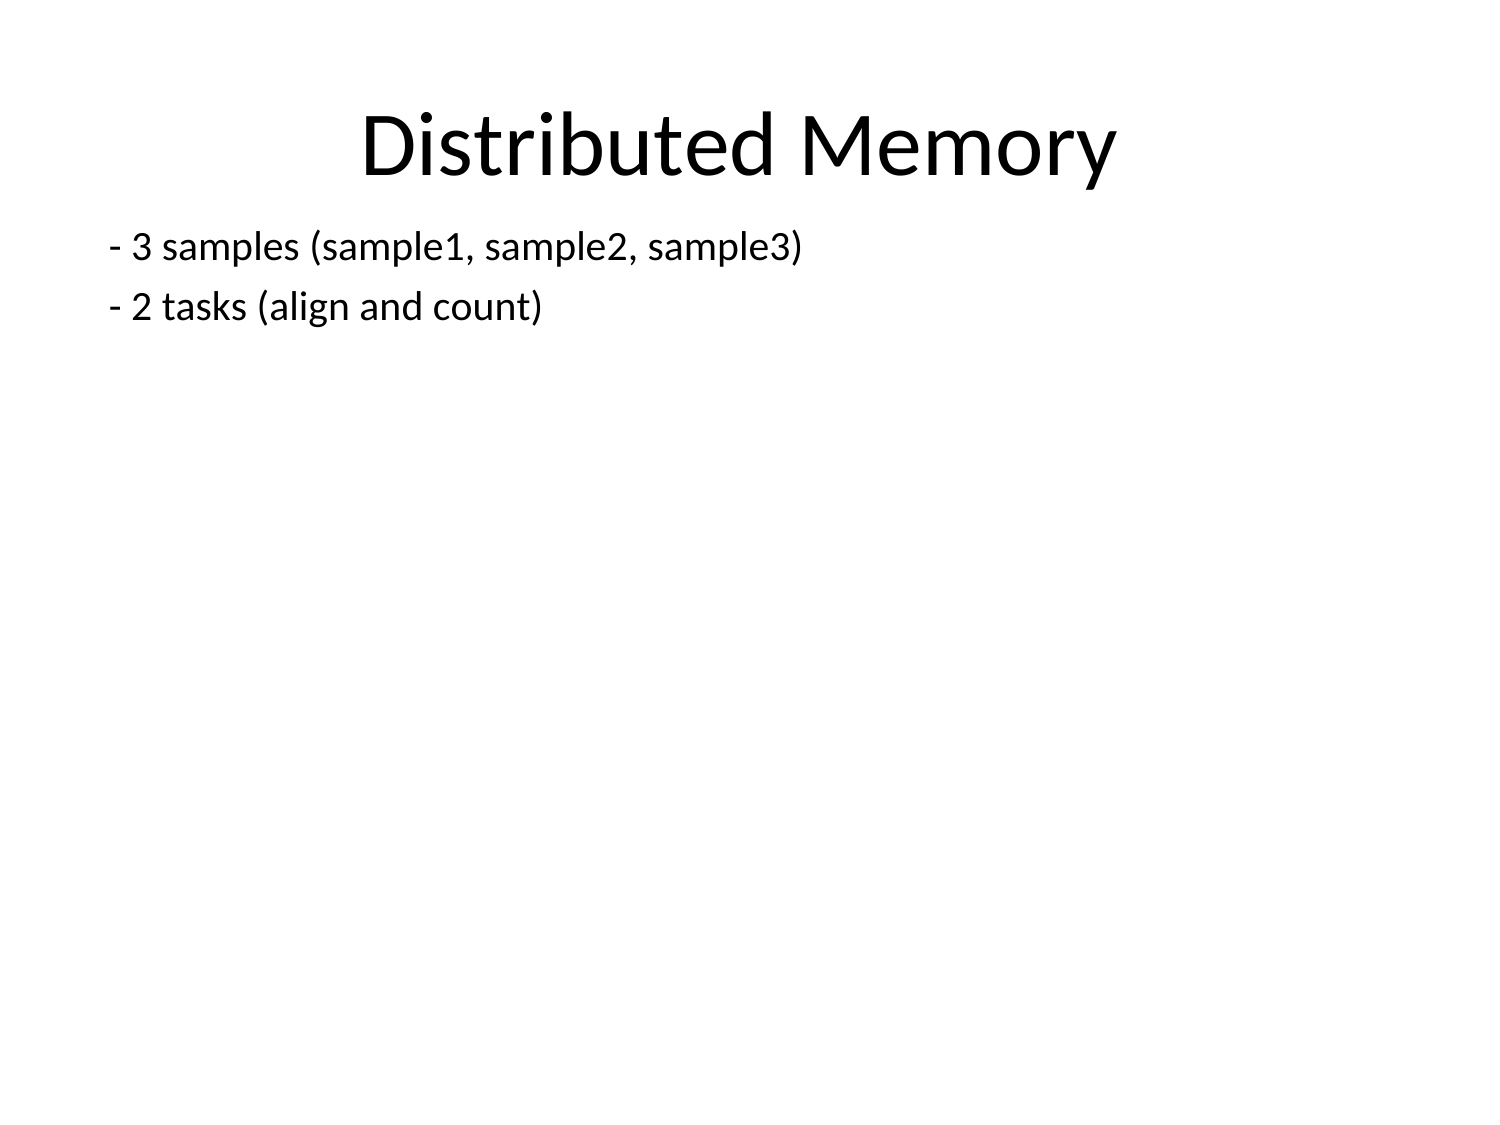

# Distributed Memory
 - 3 samples (sample1, sample2, sample3)
 - 2 tasks (align and count)